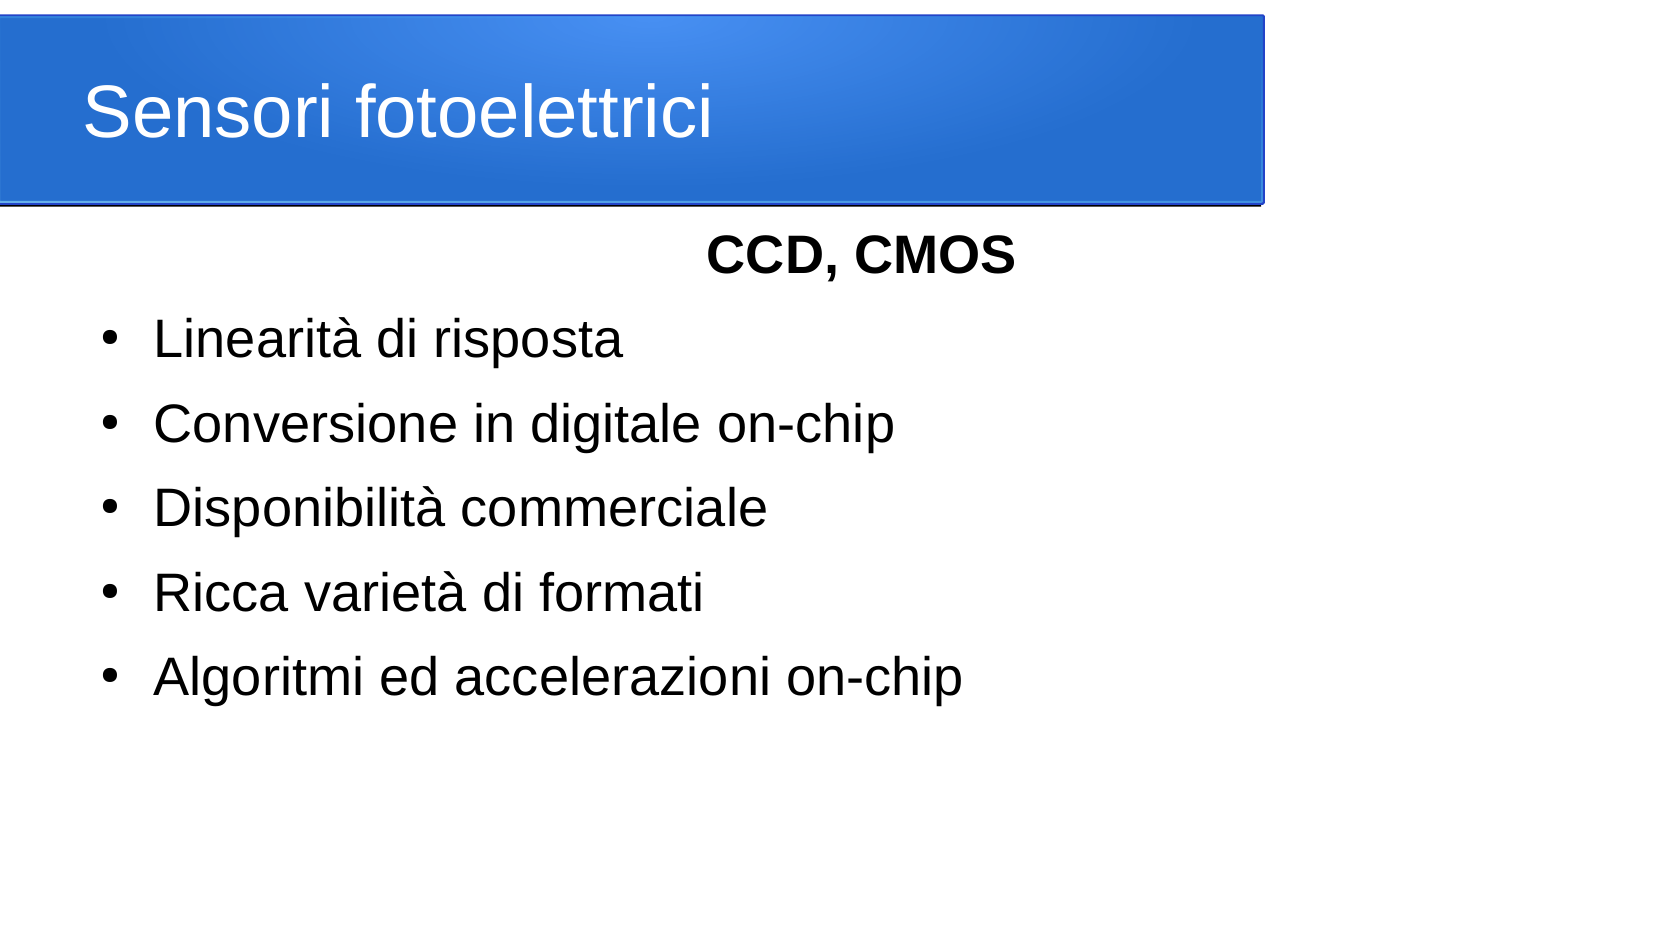

# Sensori fotoelettrici
CCD, CMOS
Linearità di risposta
Conversione in digitale on-chip
Disponibilità commerciale
Ricca varietà di formati
Algoritmi ed accelerazioni on-chip